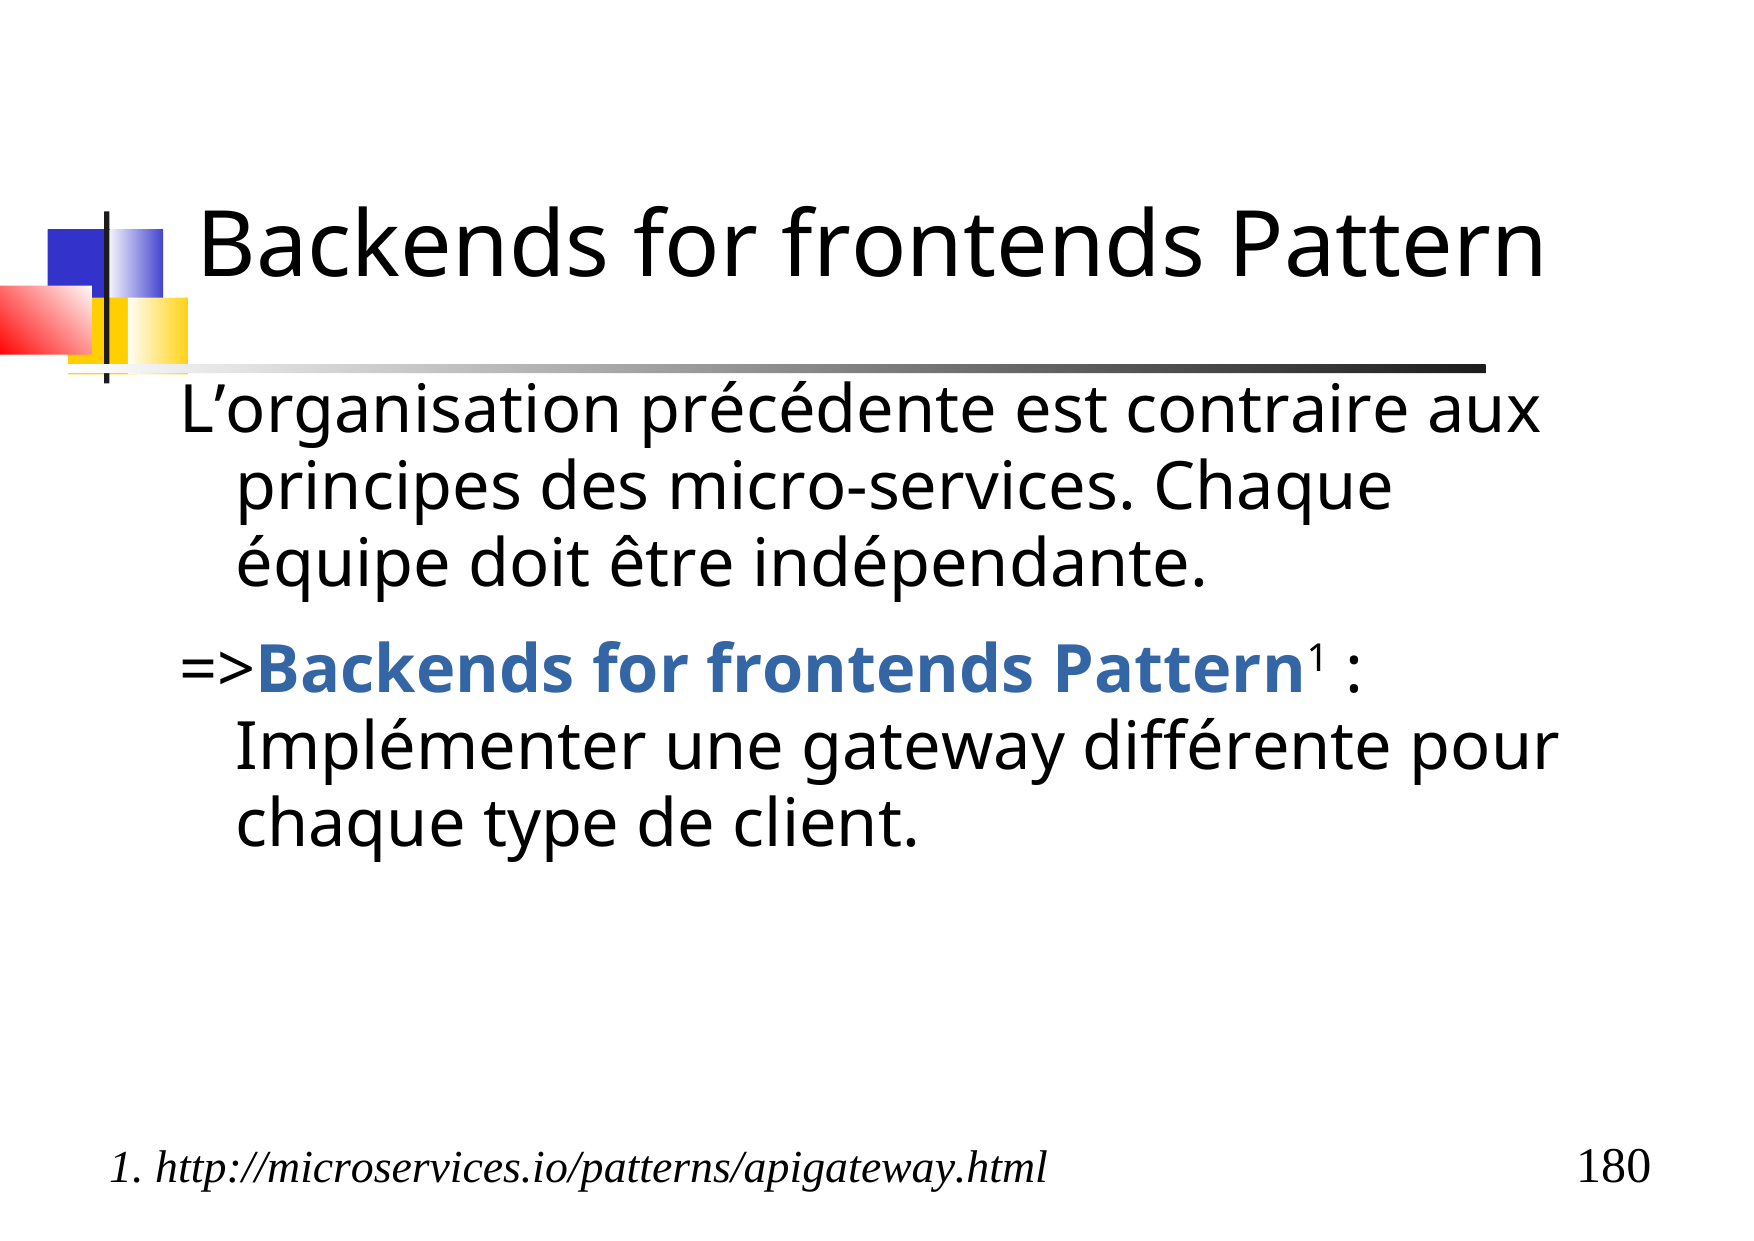

# Backends for frontends Pattern
L’organisation précédente est contraire aux principes des micro-services. Chaque équipe doit être indépendante.
=>Backends for frontends Pattern1 : Implémenter une gateway différente pour chaque type de client.
1. http://microservices.io/patterns/apigateway.html